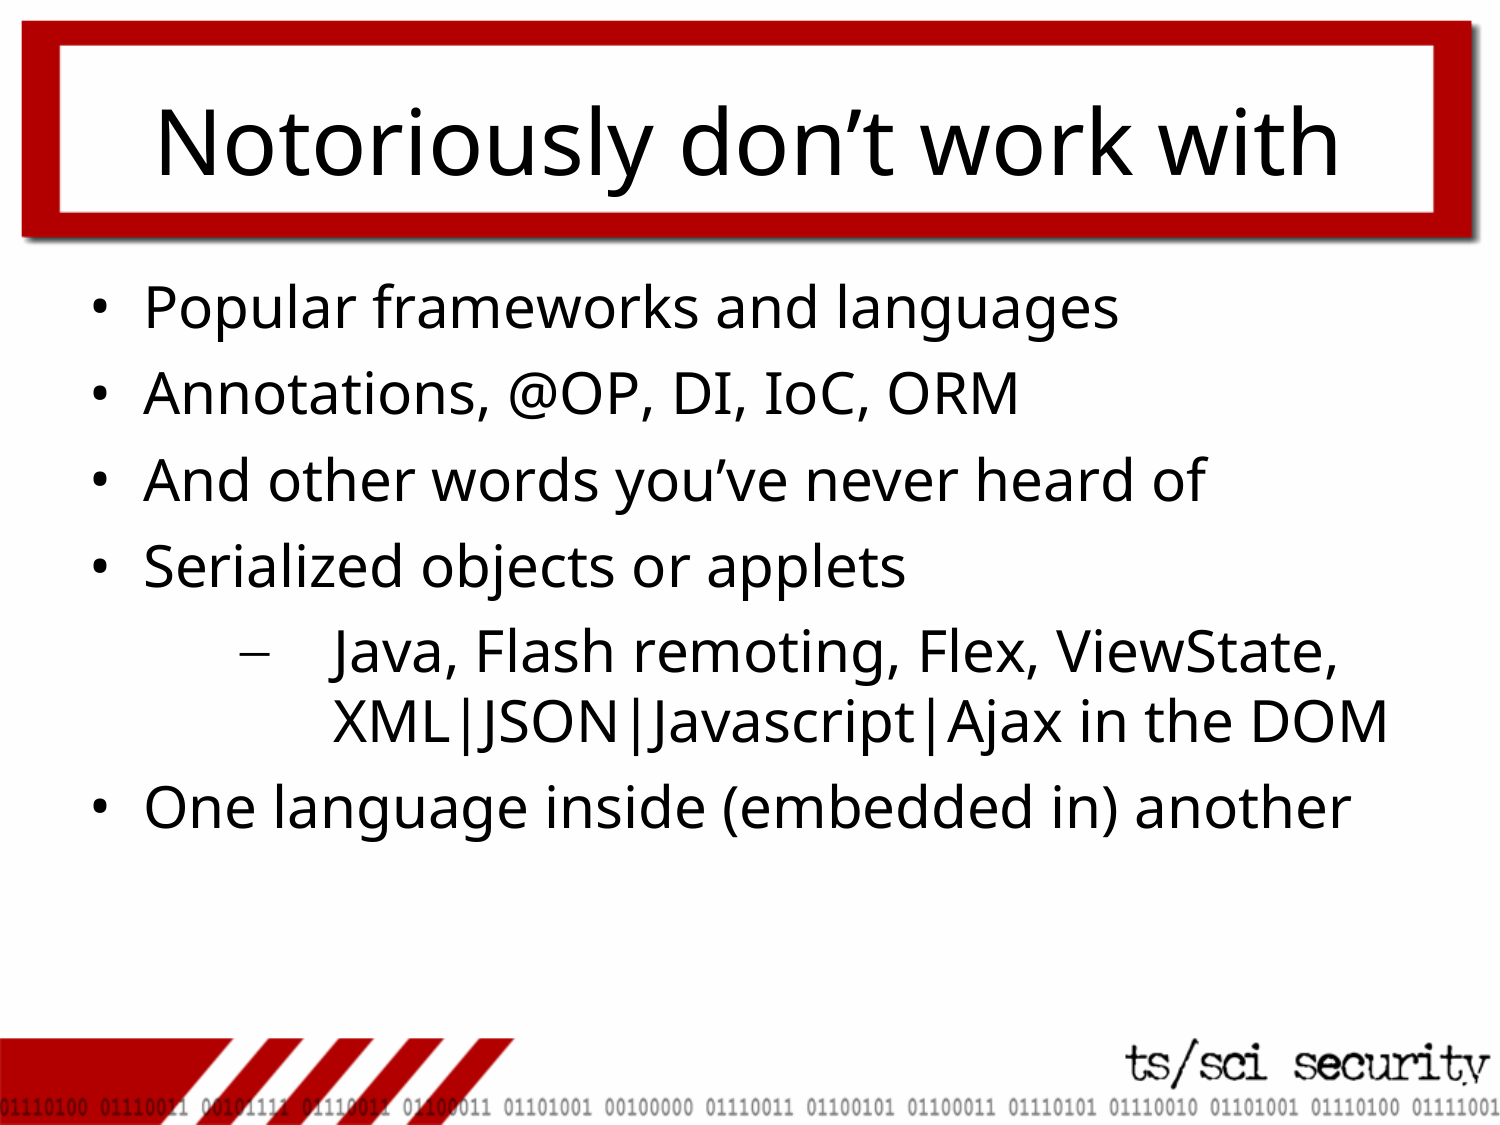

# Notoriously don’t work with
Popular frameworks and languages
Annotations, @OP, DI, IoC, ORM
And other words you’ve never heard of
Serialized objects or applets
Java, Flash remoting, Flex, ViewState, XML|JSON|Javascript|Ajax in the DOM
One language inside (embedded in) another